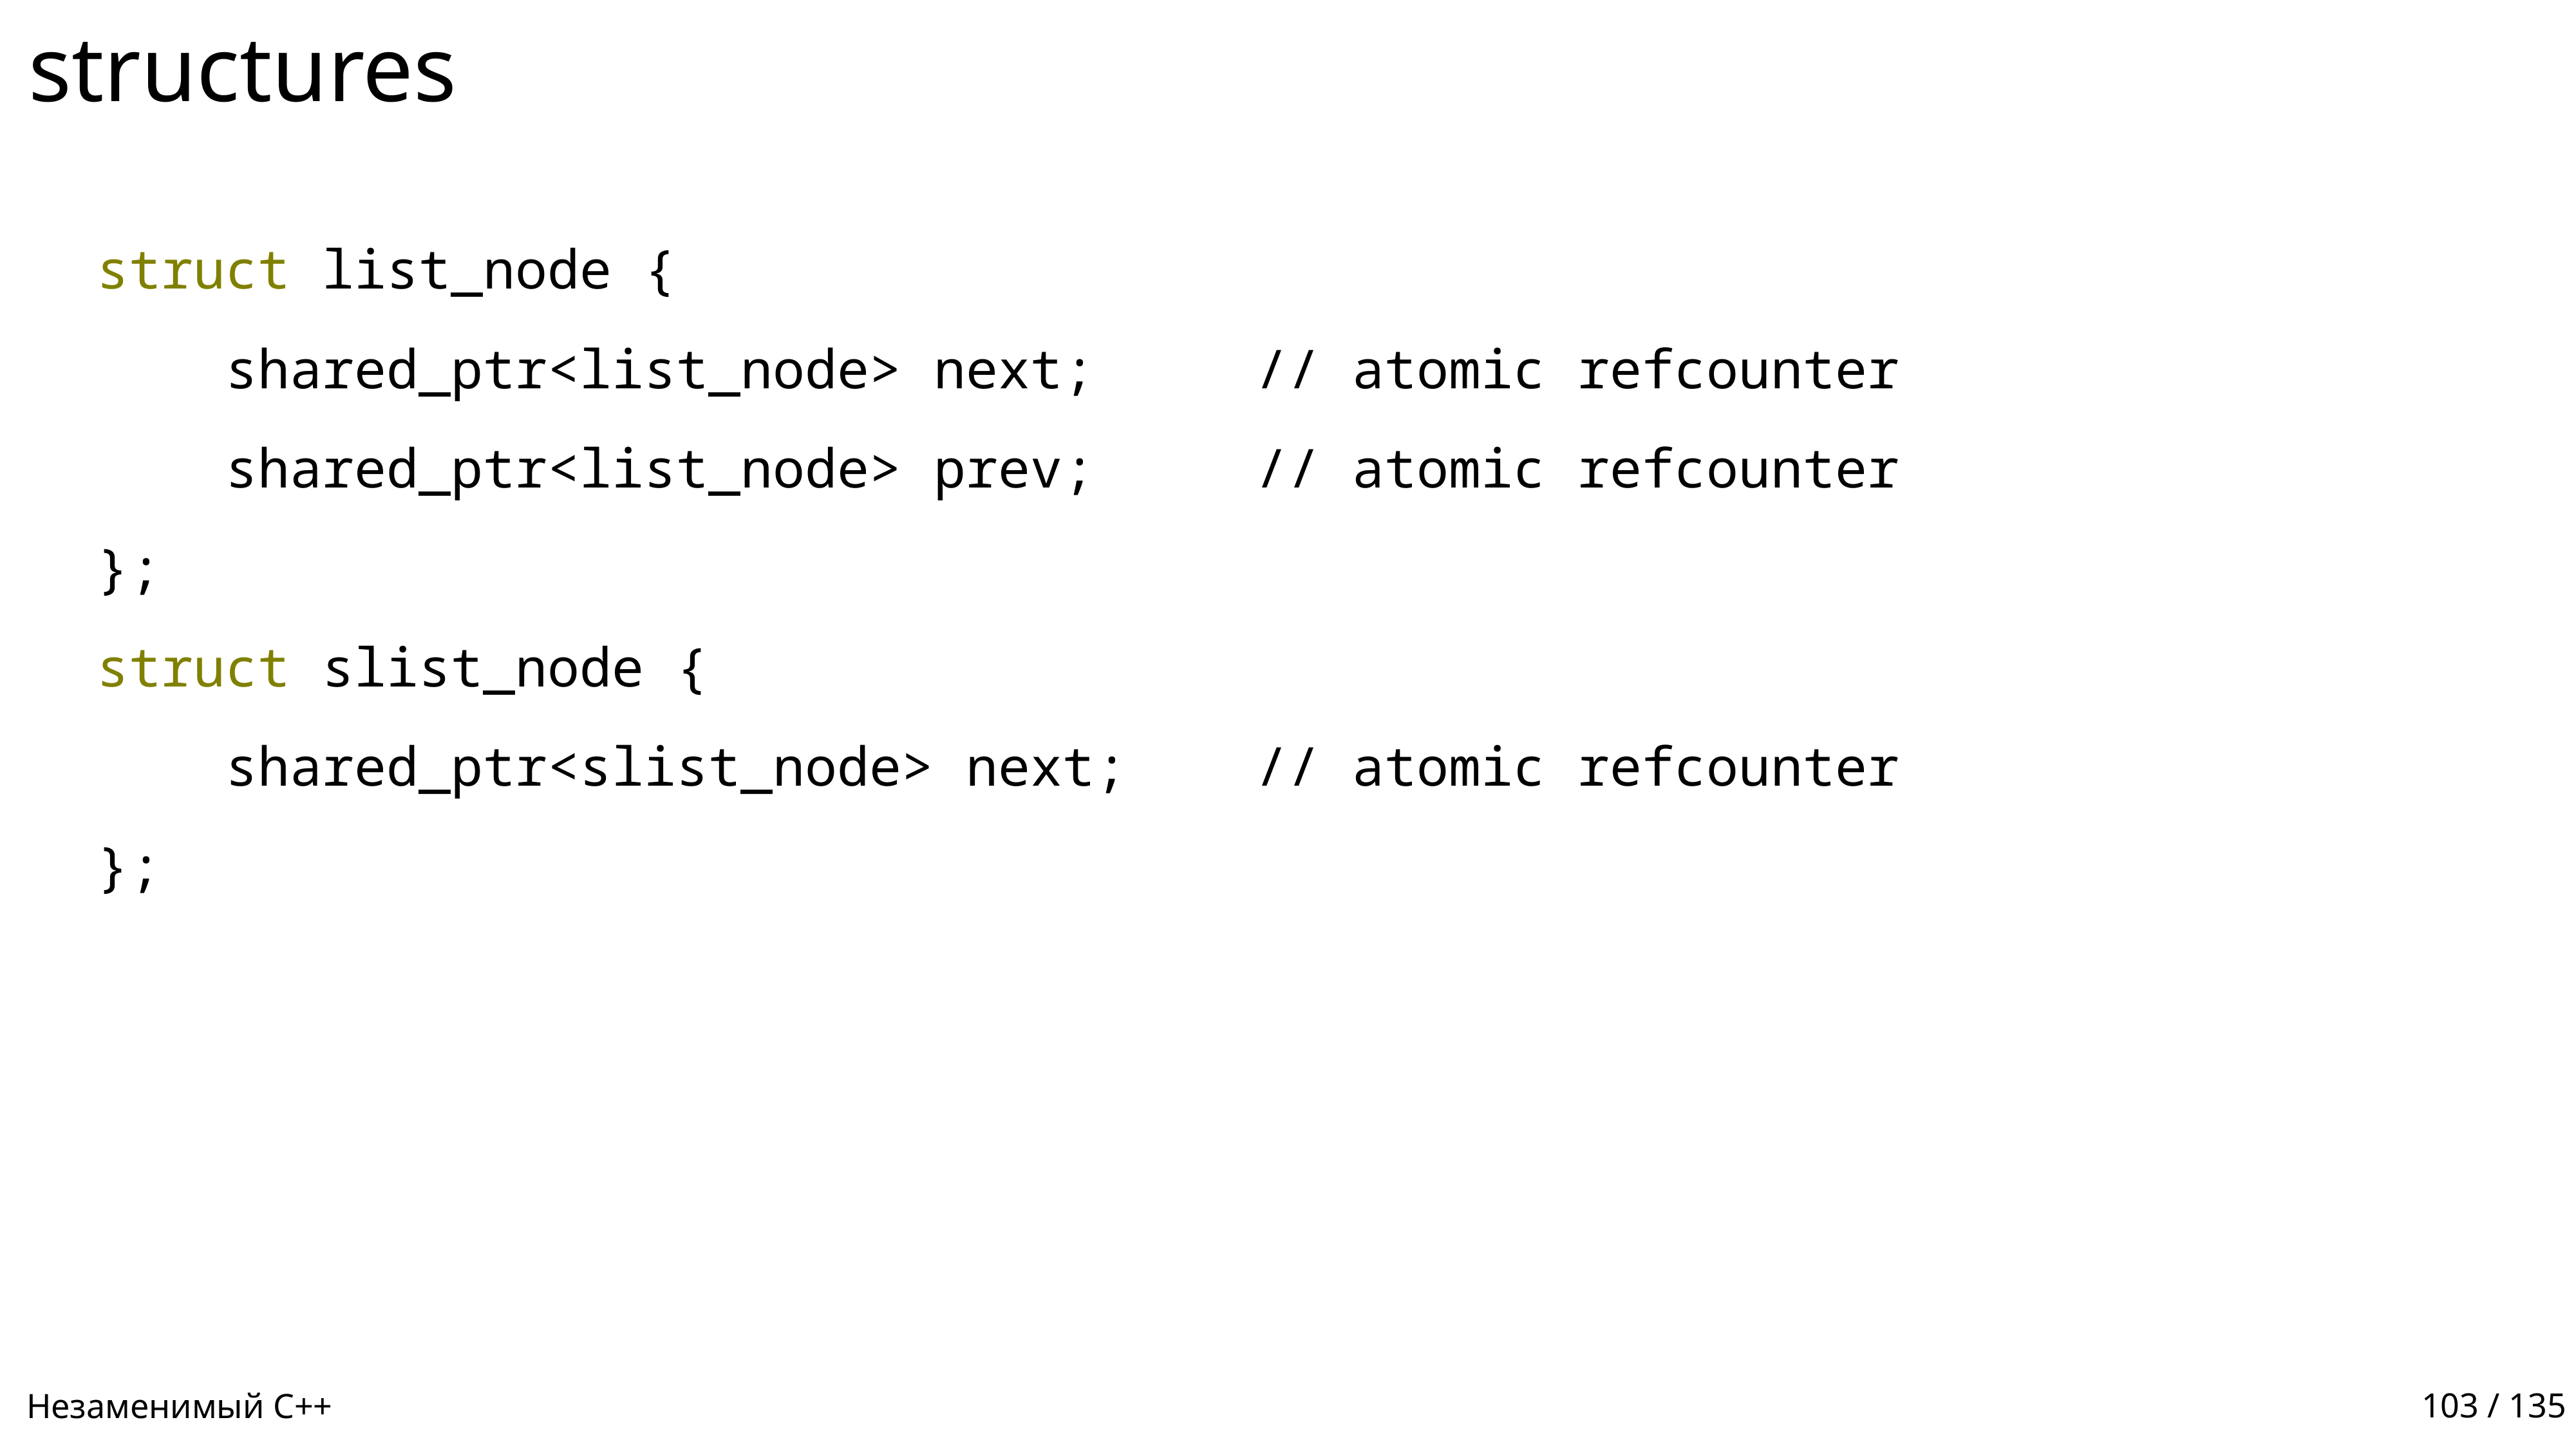

# structures
struct list_node {
 shared_ptr<list_node> next; // atomic refcounter
 shared_ptr<list_node> prev; // atomic refcounter
};
struct slist_node {
 shared_ptr<slist_node> next; // atomic refcounter
};
Незаменимый C++